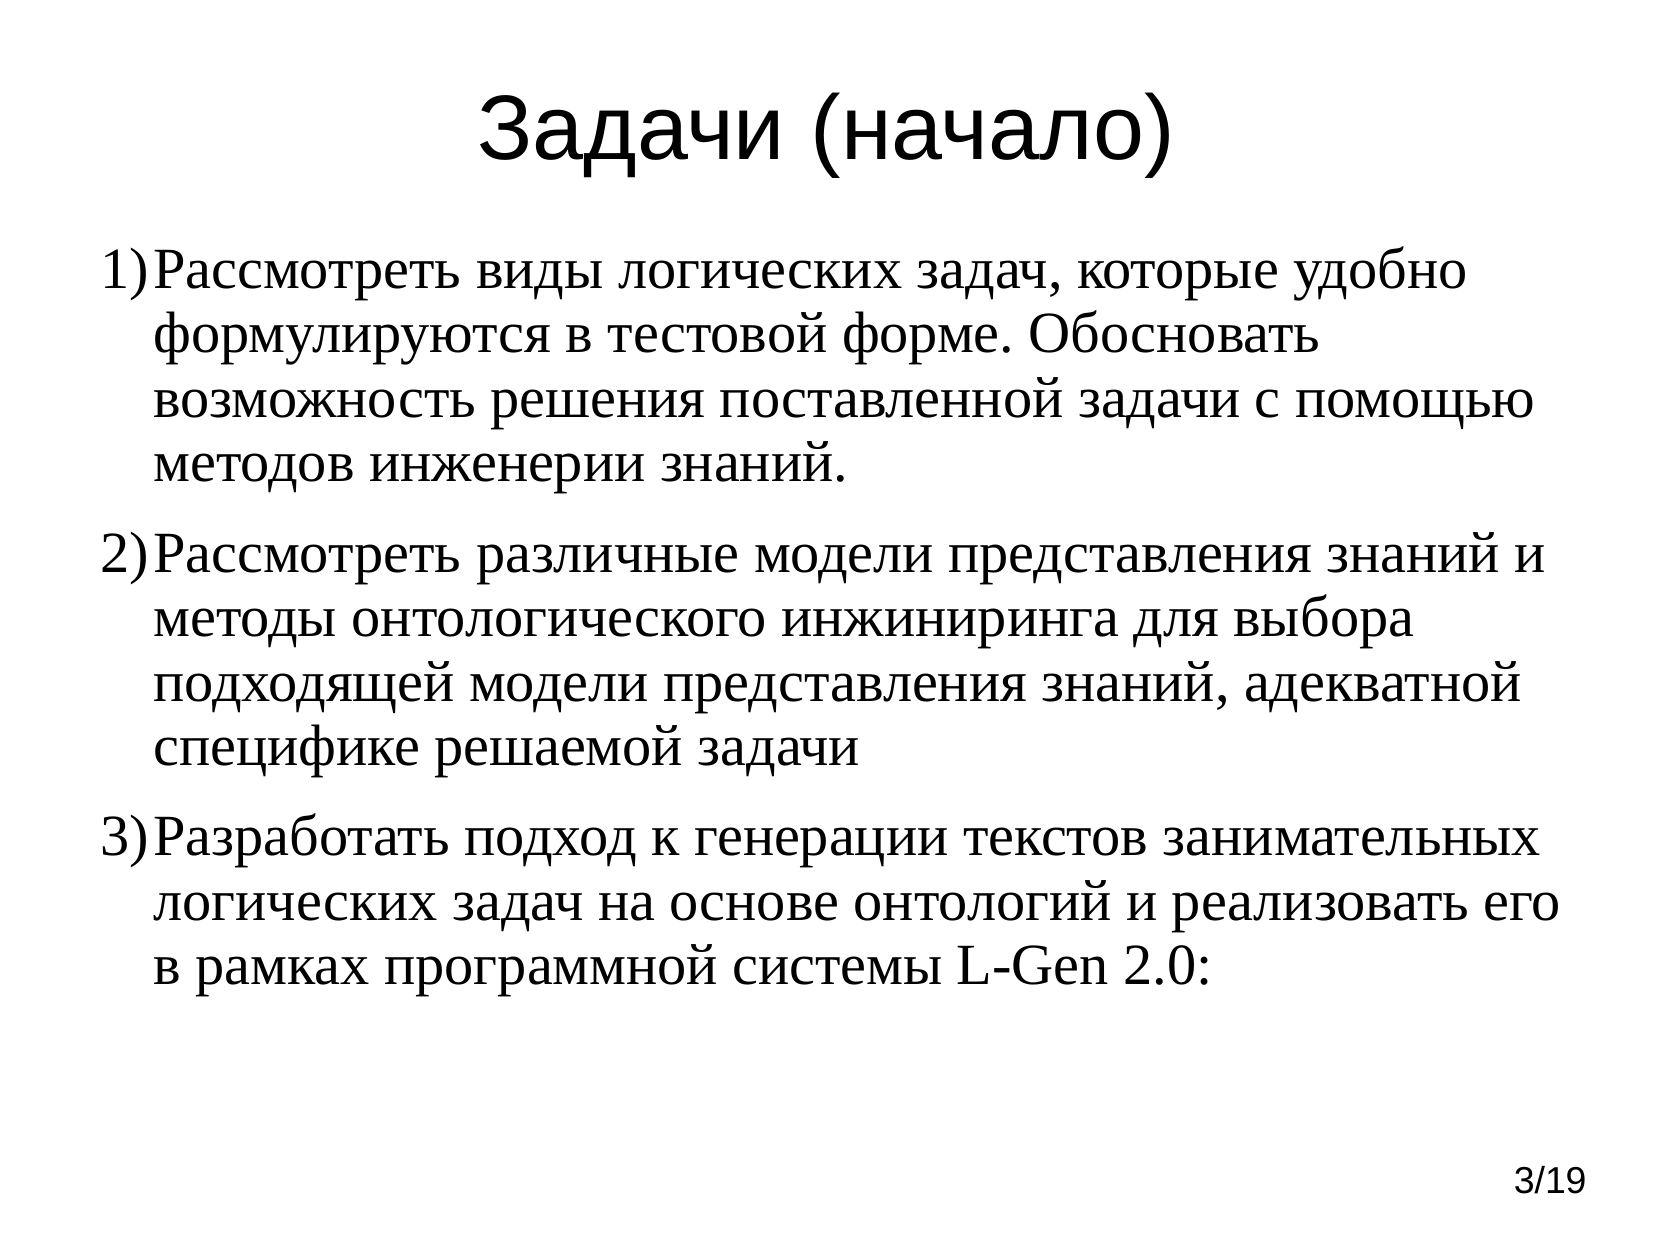

# Задачи (начало)
Рассмотреть виды логических задач, которые удобно формулируются в тестовой форме. Обосновать возможность решения поставленной задачи с помощью методов инженерии знаний.
Рассмотреть различные модели представления знаний и методы онтологического инжиниринга для выбора подходящей модели представления знаний, адекватной специфике решаемой задачи
Разработать подход к генерации текстов занимательных логических задач на основе онтологий и реализовать его в рамках программной системы L-Gen 2.0: